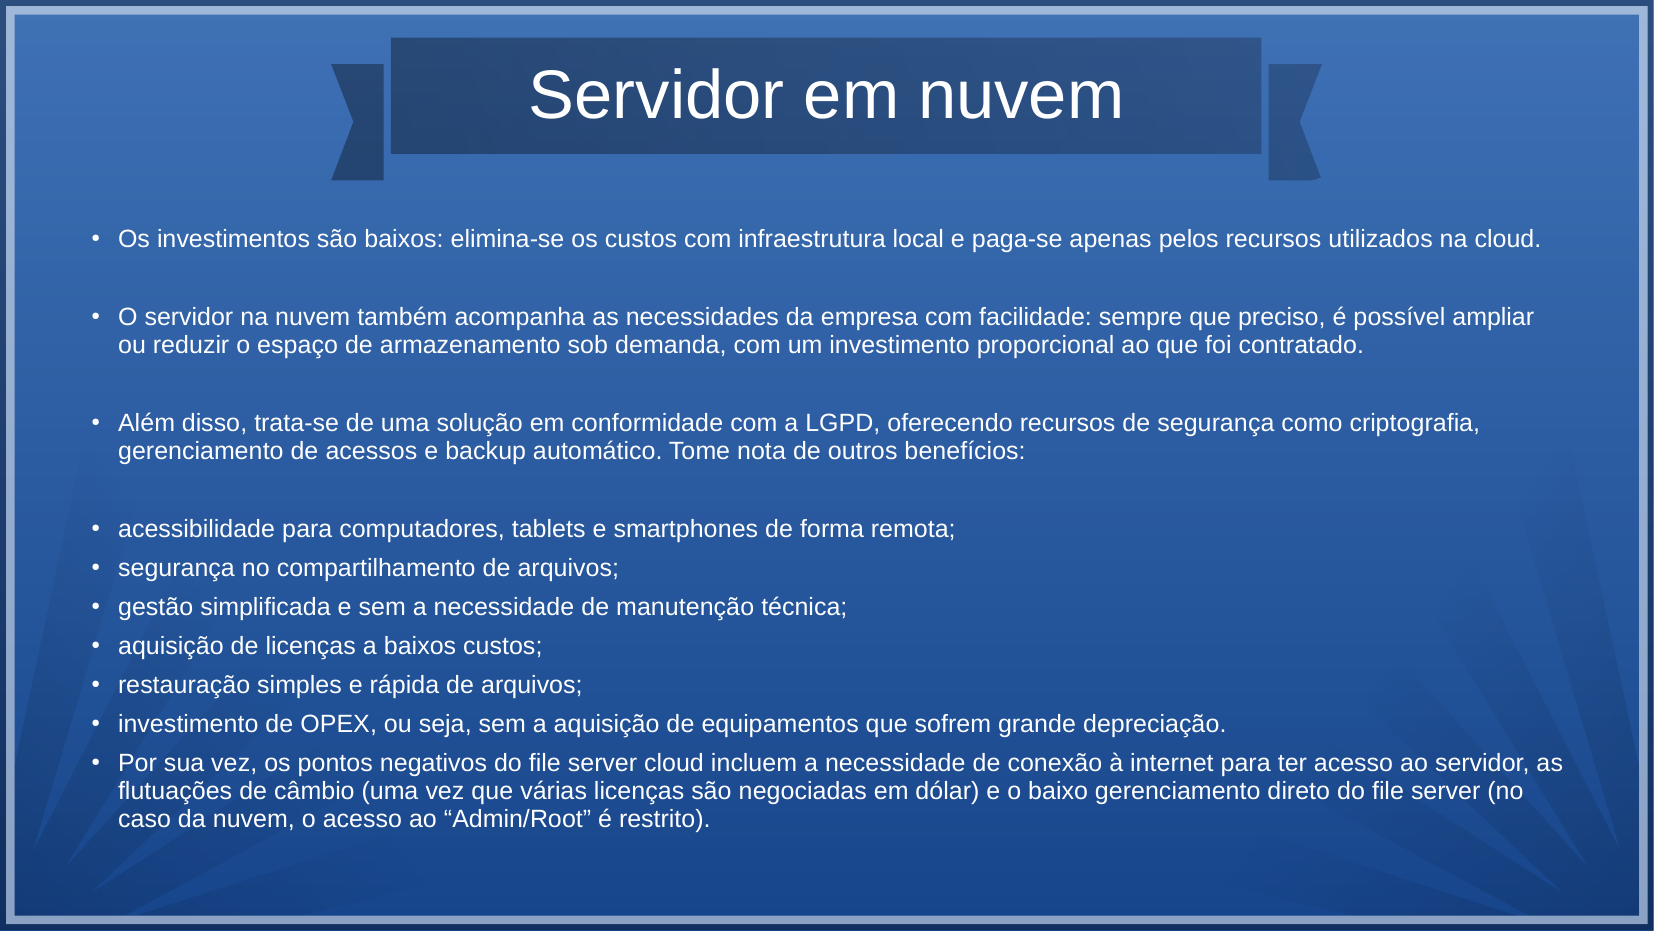

# Servidor em nuvem
Os investimentos são baixos: elimina-se os custos com infraestrutura local e paga-se apenas pelos recursos utilizados na cloud.
O servidor na nuvem também acompanha as necessidades da empresa com facilidade: sempre que preciso, é possível ampliar ou reduzir o espaço de armazenamento sob demanda, com um investimento proporcional ao que foi contratado.
Além disso, trata-se de uma solução em conformidade com a LGPD, oferecendo recursos de segurança como criptografia, gerenciamento de acessos e backup automático. Tome nota de outros benefícios:
acessibilidade para computadores, tablets e smartphones de forma remota;
segurança no compartilhamento de arquivos;
gestão simplificada e sem a necessidade de manutenção técnica;
aquisição de licenças a baixos custos;
restauração simples e rápida de arquivos;
investimento de OPEX, ou seja, sem a aquisição de equipamentos que sofrem grande depreciação.
Por sua vez, os pontos negativos do file server cloud incluem a necessidade de conexão à internet para ter acesso ao servidor, as flutuações de câmbio (uma vez que várias licenças são negociadas em dólar) e o baixo gerenciamento direto do file server (no caso da nuvem, o acesso ao “Admin/Root” é restrito).